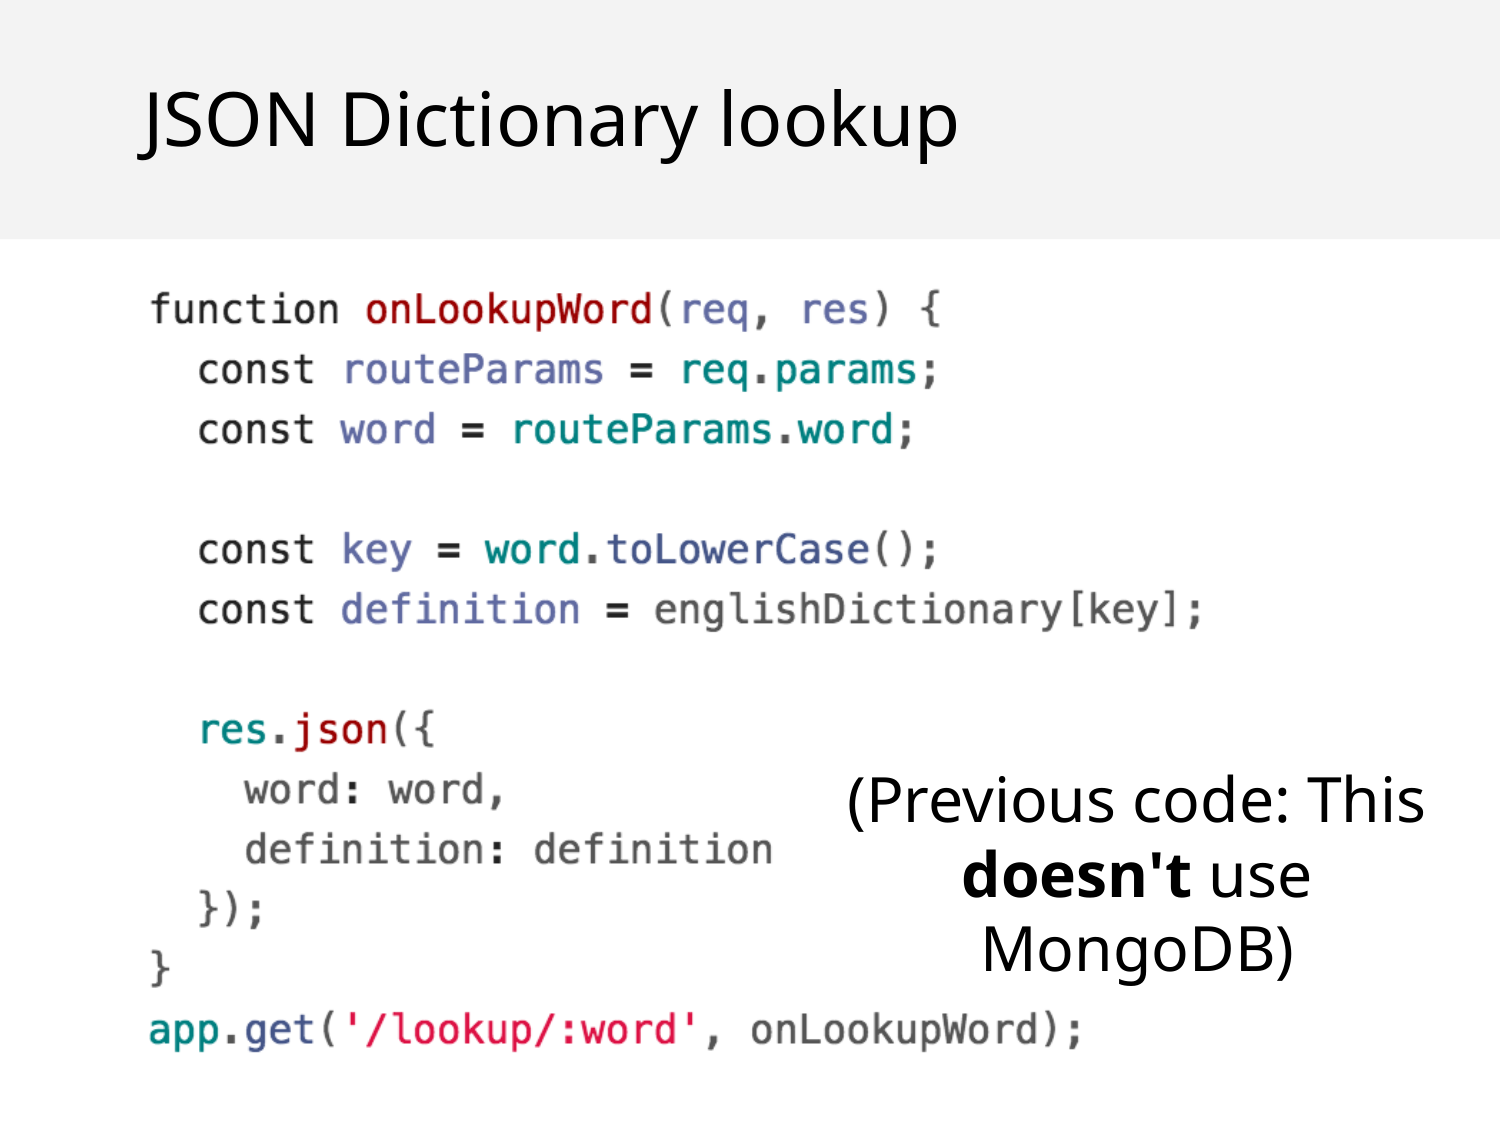

# JSON Dictionary lookup
(Previous code: This doesn't use MongoDB)